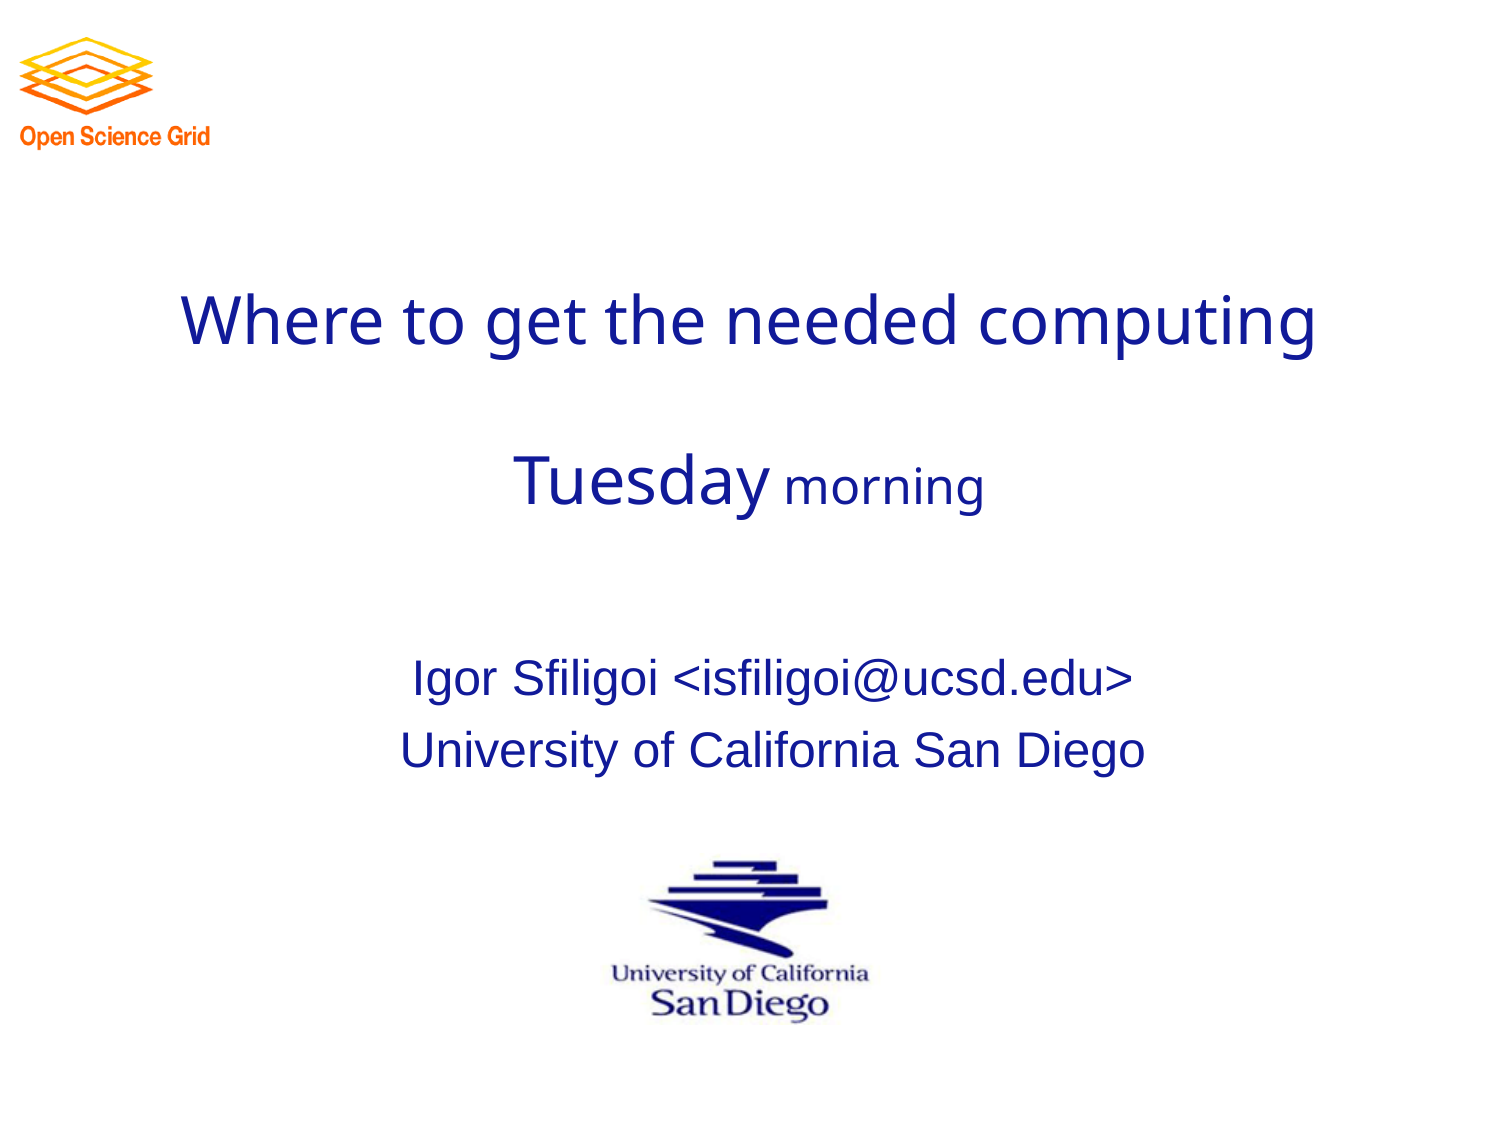

# Where to get the needed computing Tuesday morning
Igor Sfiligoi <isfiligoi@ucsd.edu>
University of California San Diego